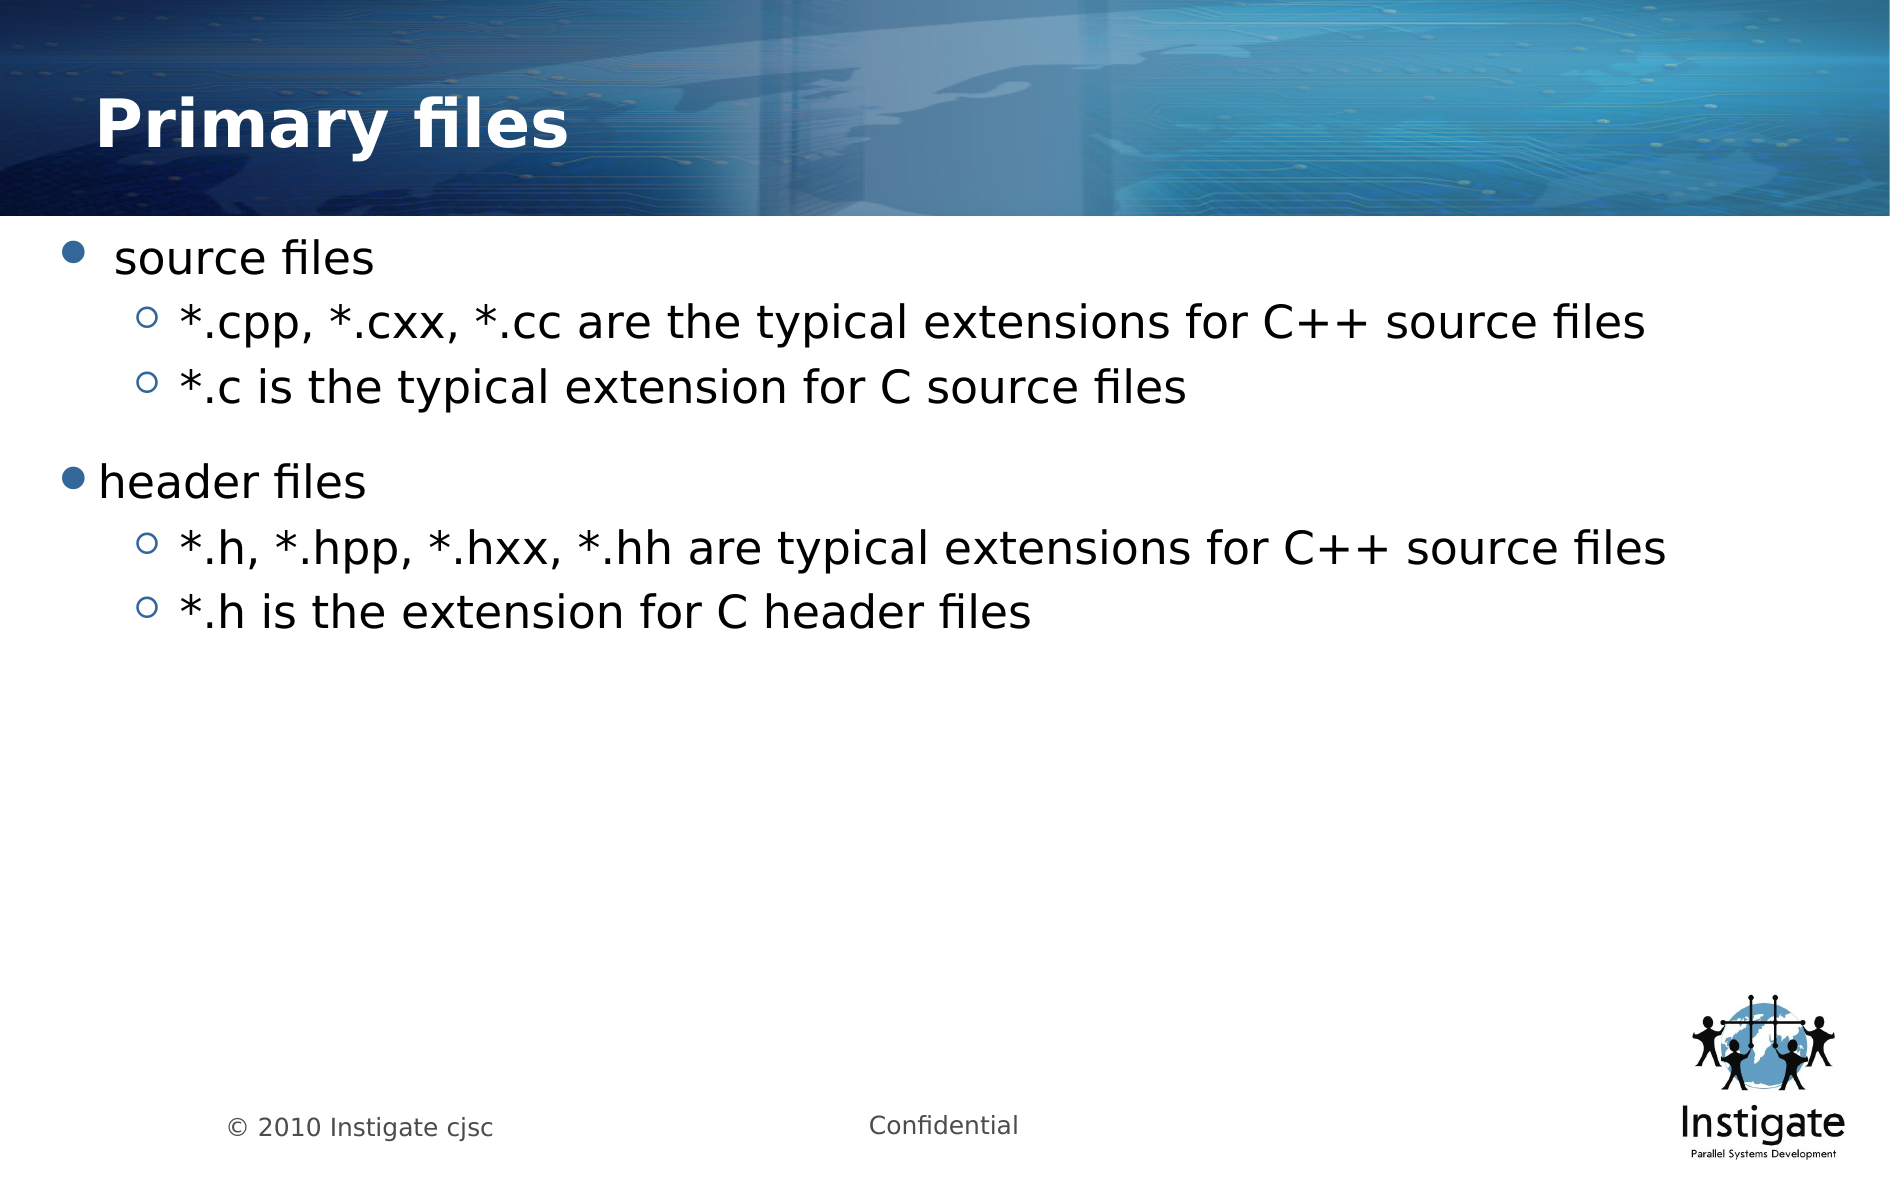

# Primary files
source files
*.cpp, *.cxx, *.cc are the typical extensions for C++ source files
*.c is the typical extension for C source files
header files
*.h, *.hpp, *.hxx, *.hh are typical extensions for C++ source files
*.h is the extension for C header files